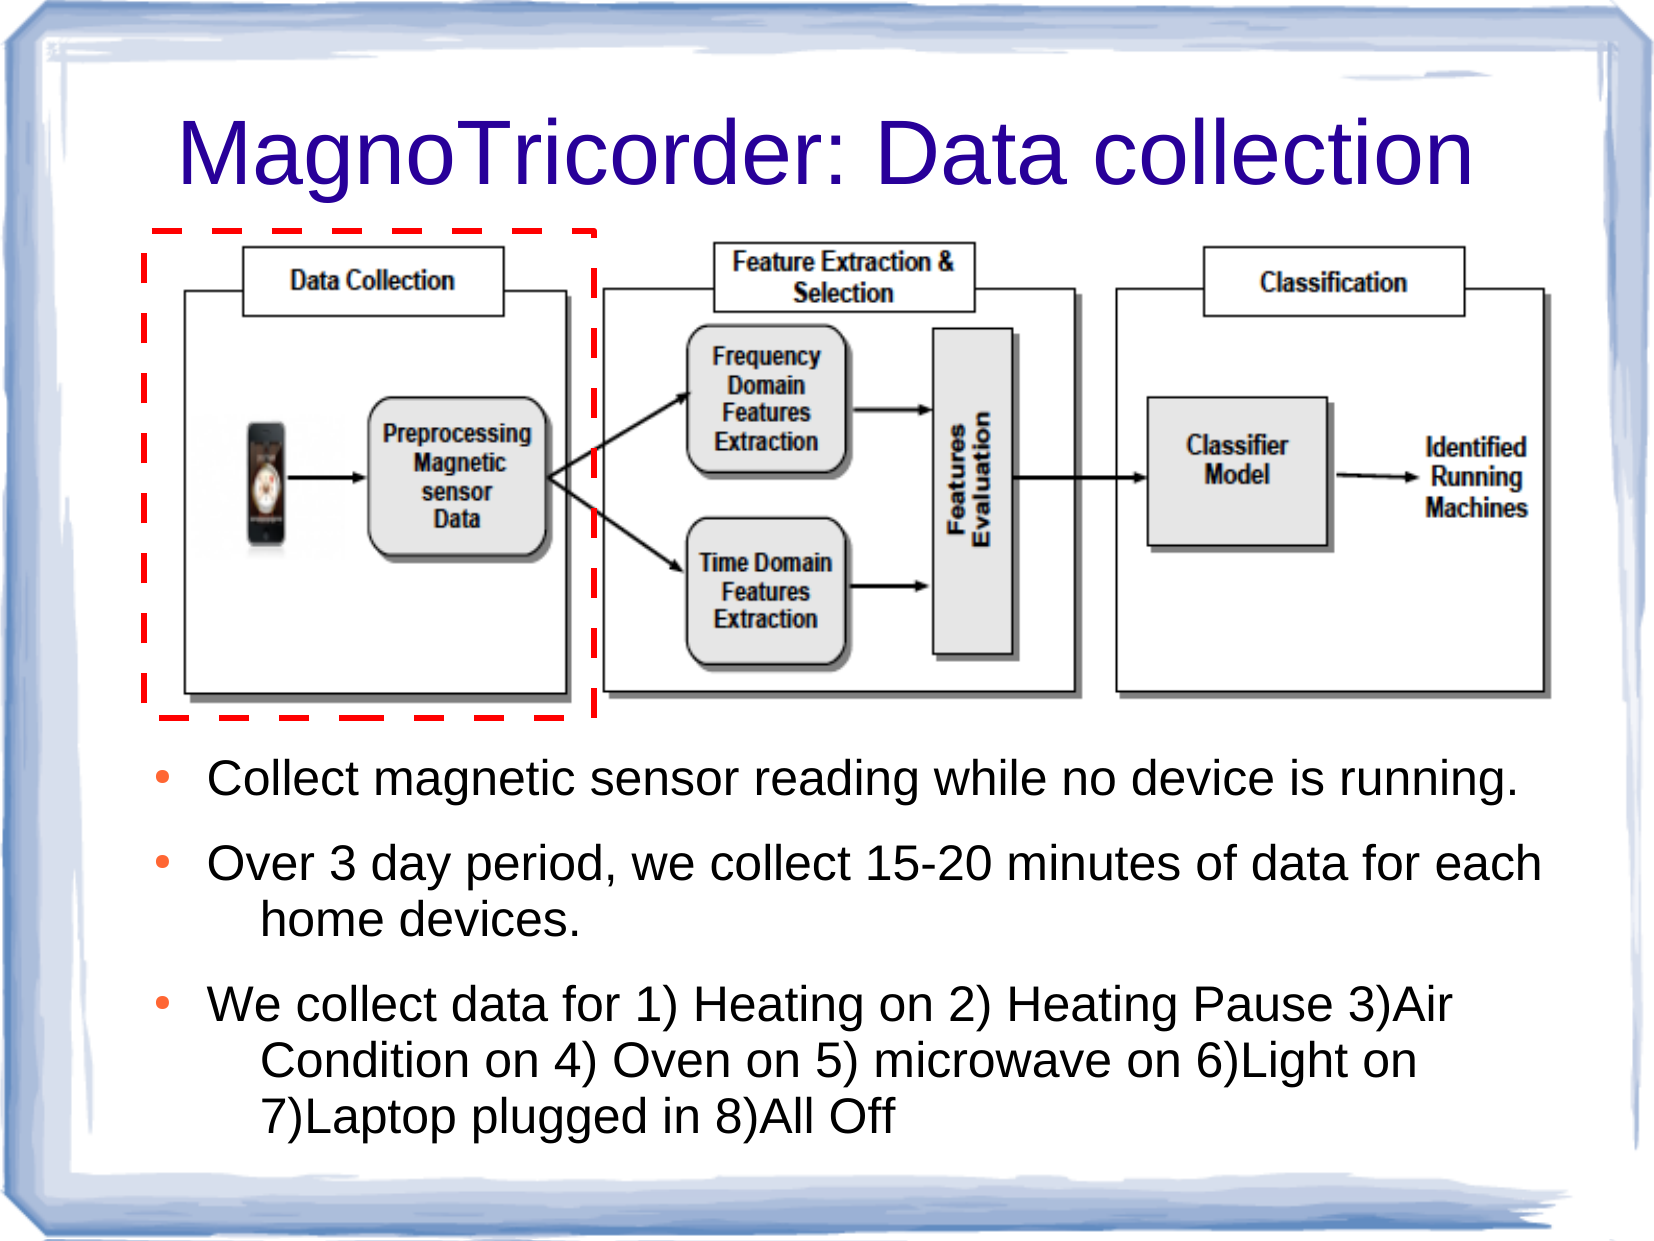

MagnoTricorder: Data collection
# Collect magnetic sensor reading while no device is running.
Over 3 day period, we collect 15-20 minutes of data for each home devices.
We collect data for 1) Heating on 2) Heating Pause 3)Air Condition on 4) Oven on 5) microwave on 6)Light on 7)Laptop plugged in 8)All Off